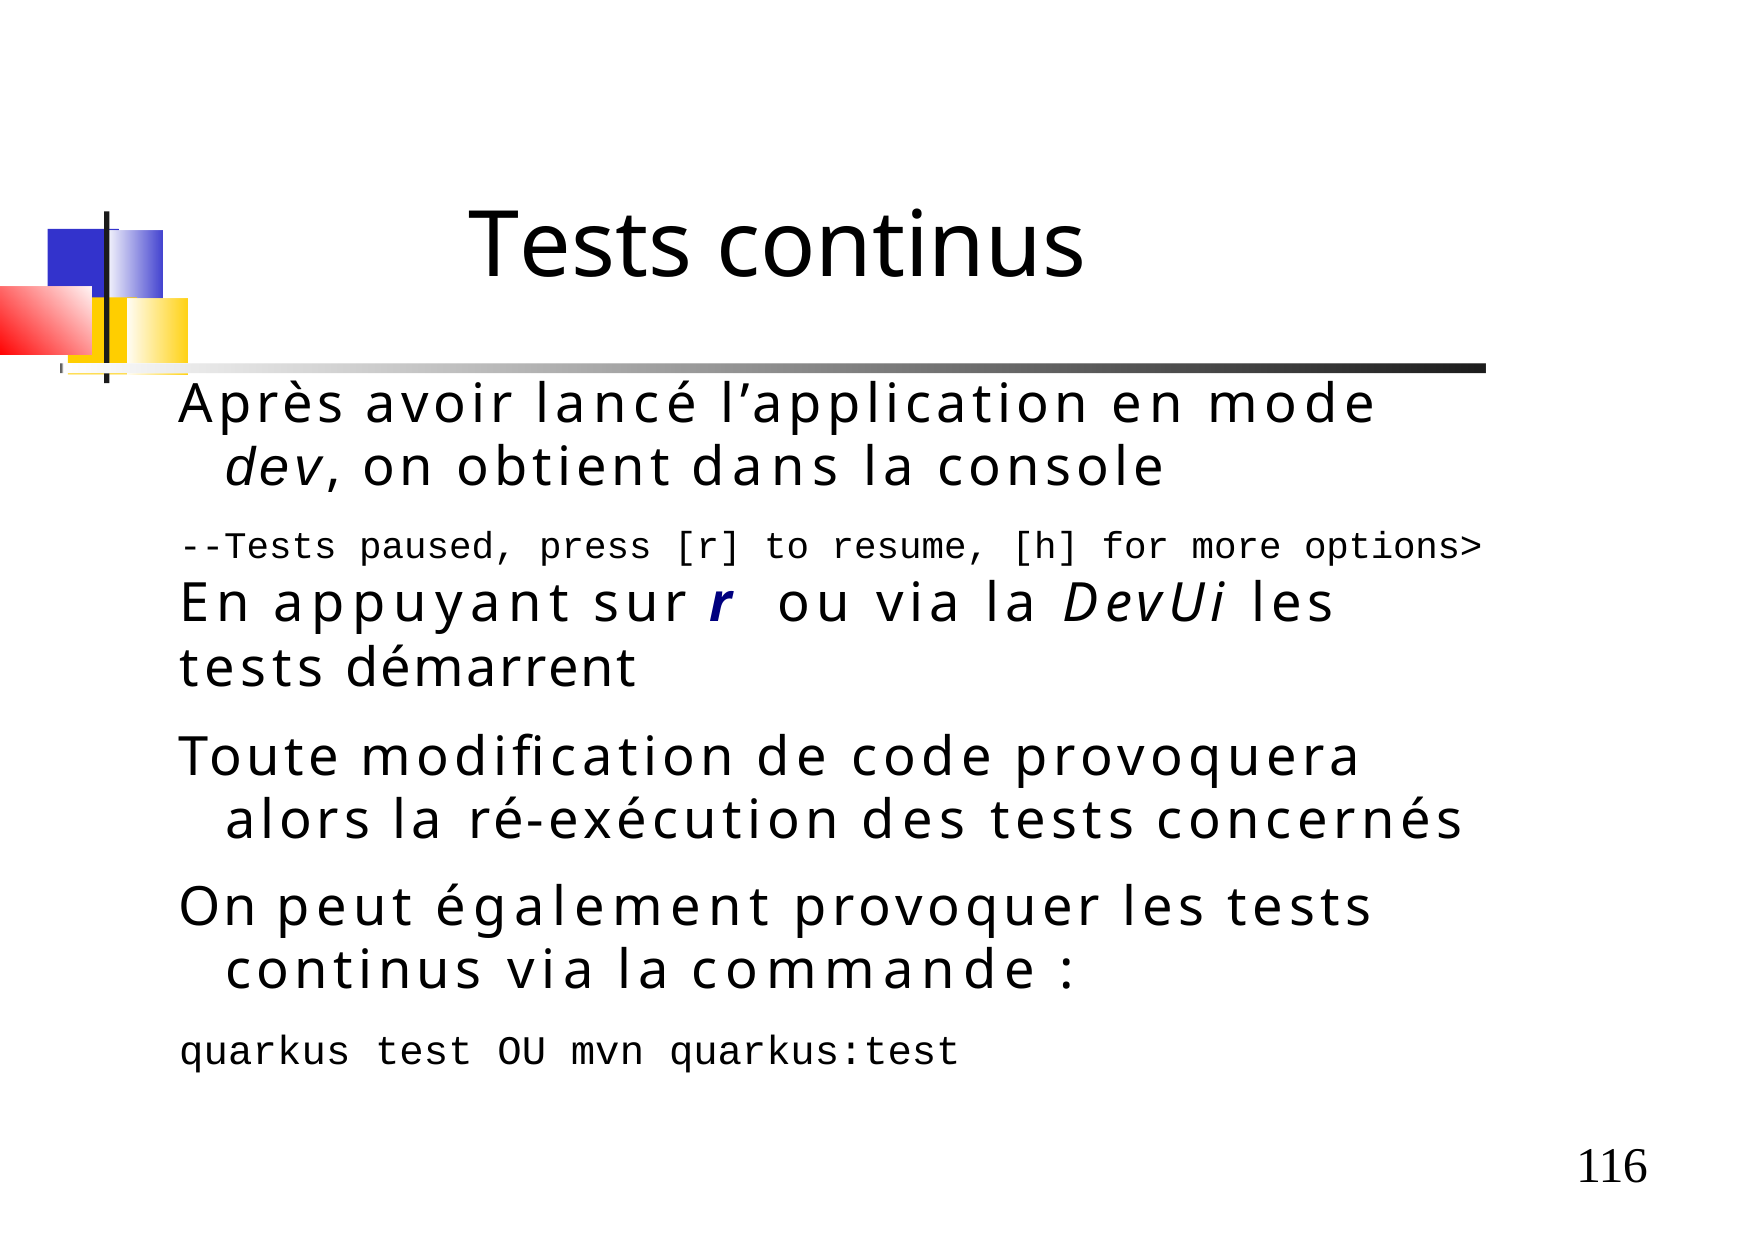

# Tests continus
Après avoir lancé l’application en mode dev, on obtient dans la console
--Tests paused, press [r] to resume, [h] for more options>
En appuyant sur r ou via la DevUi les tests démarrent
Toute modification de code provoquera alors la ré-exécution des tests concernés
On peut également provoquer les tests continus via la commande :
quarkus test OU mvn quarkus:test
116